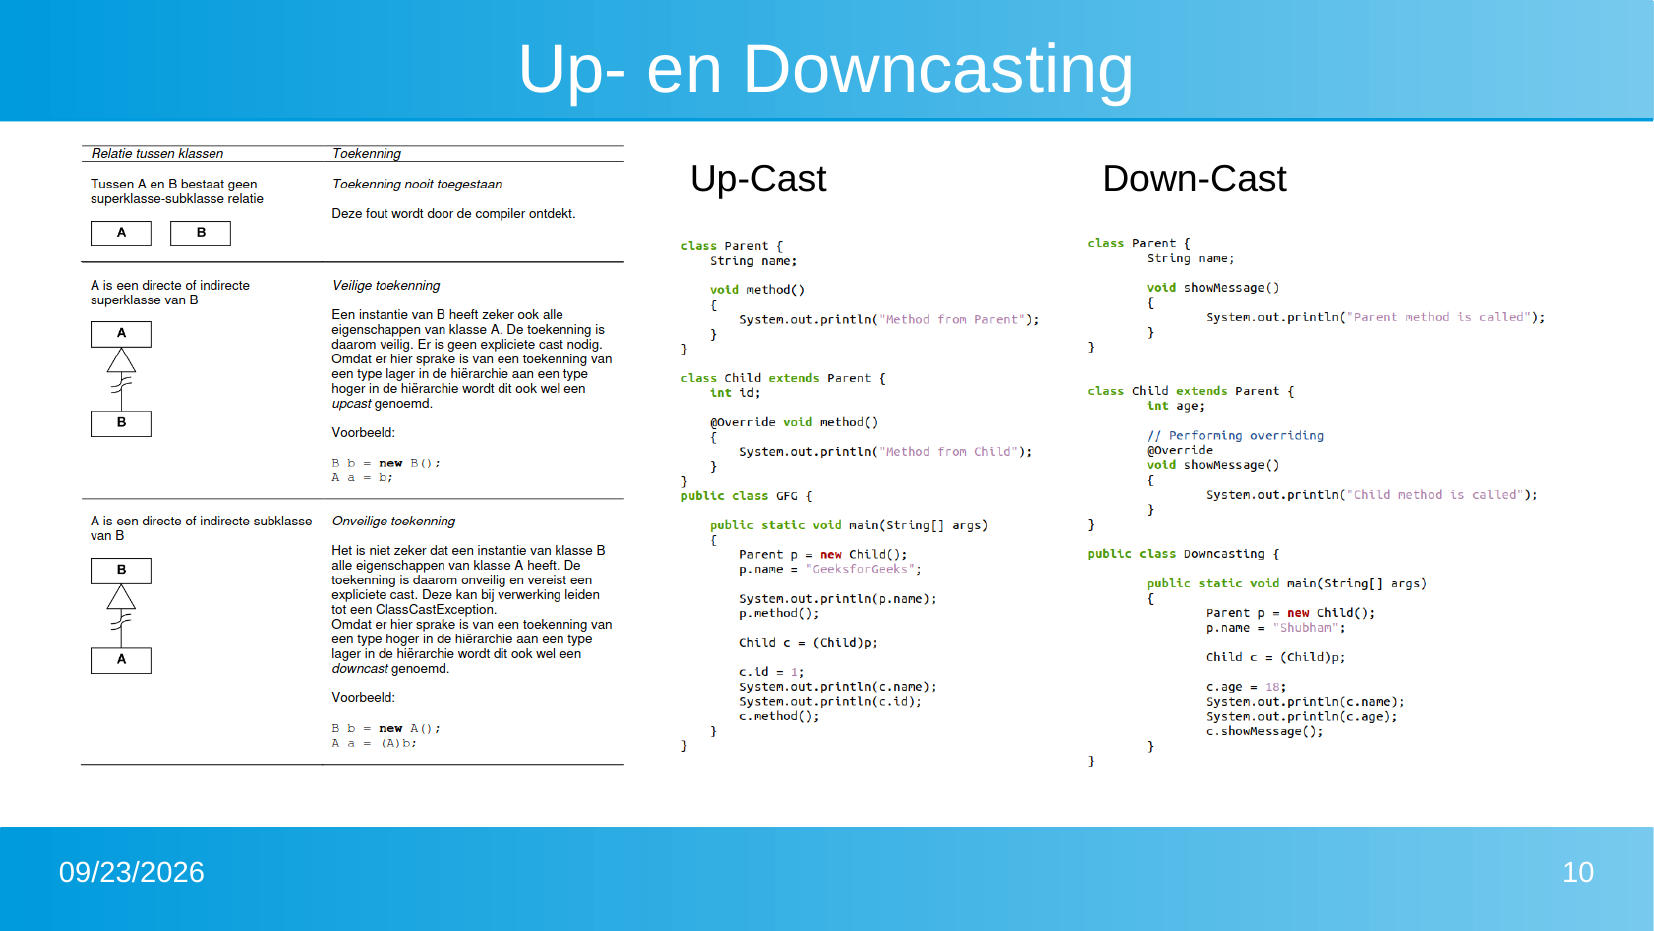

# Up- en Downcasting
Up-Cast
Down-Cast
10